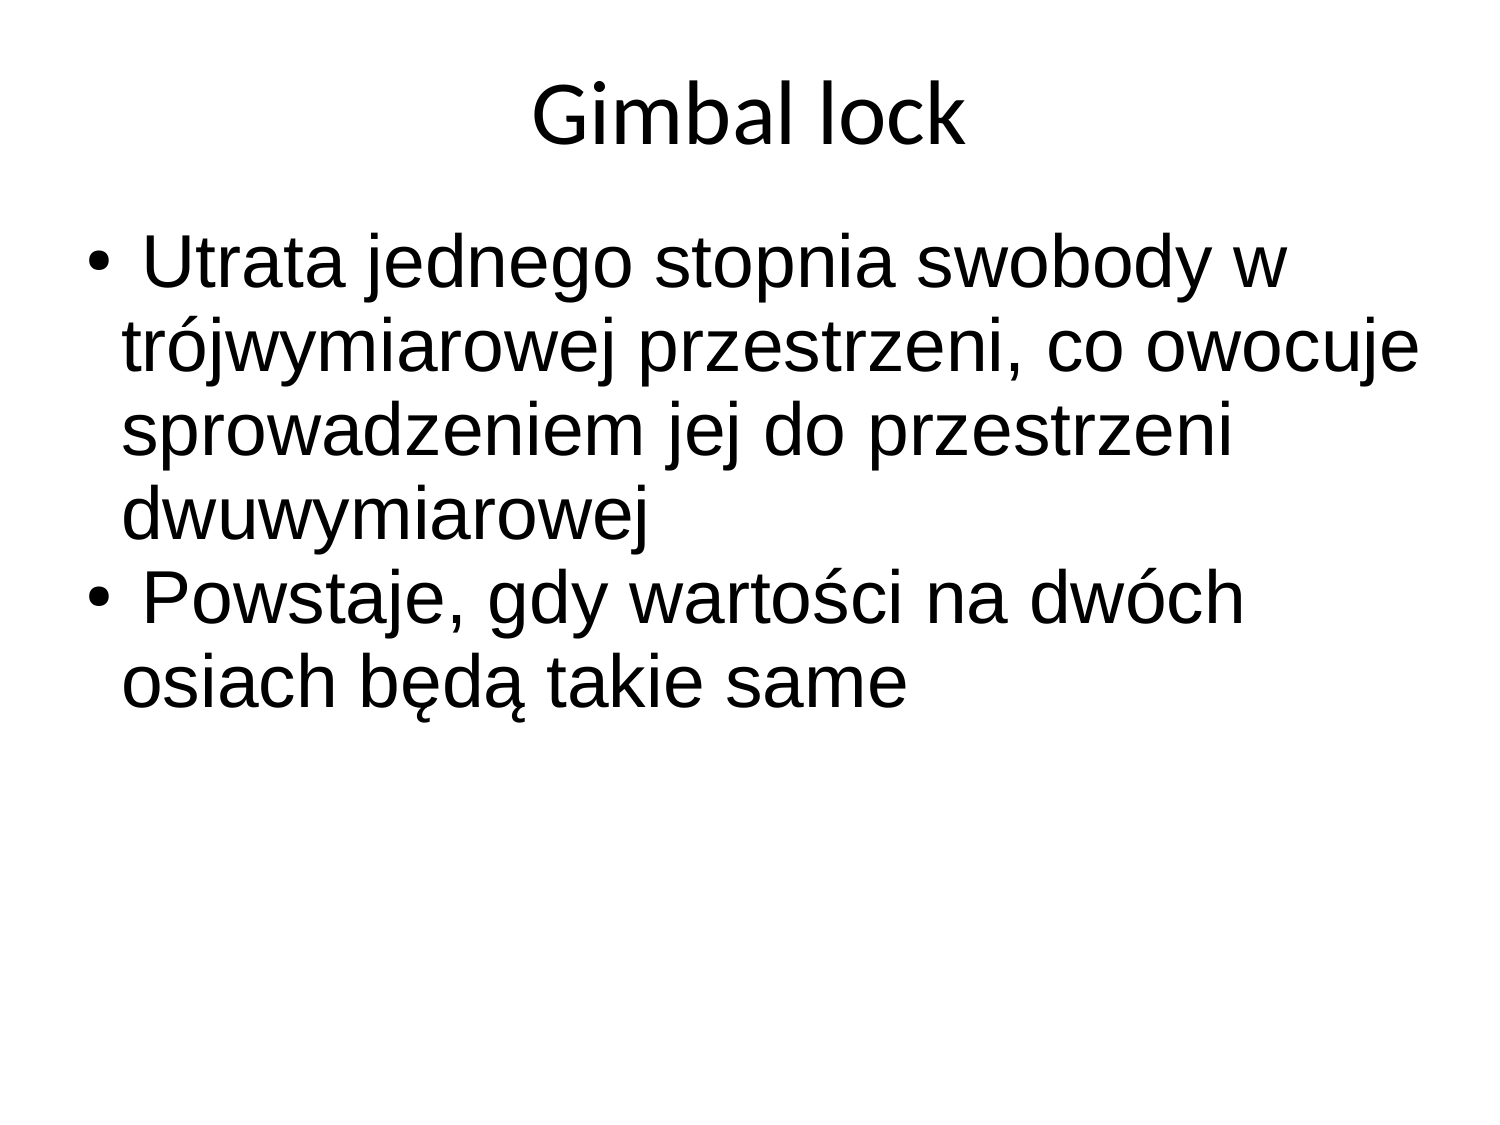

# Gimbal lock
 Utrata jednego stopnia swobody w trójwymiarowej przestrzeni, co owocuje sprowadzeniem jej do przestrzeni dwuwymiarowej
 Powstaje, gdy wartości na dwóch osiach będą takie same